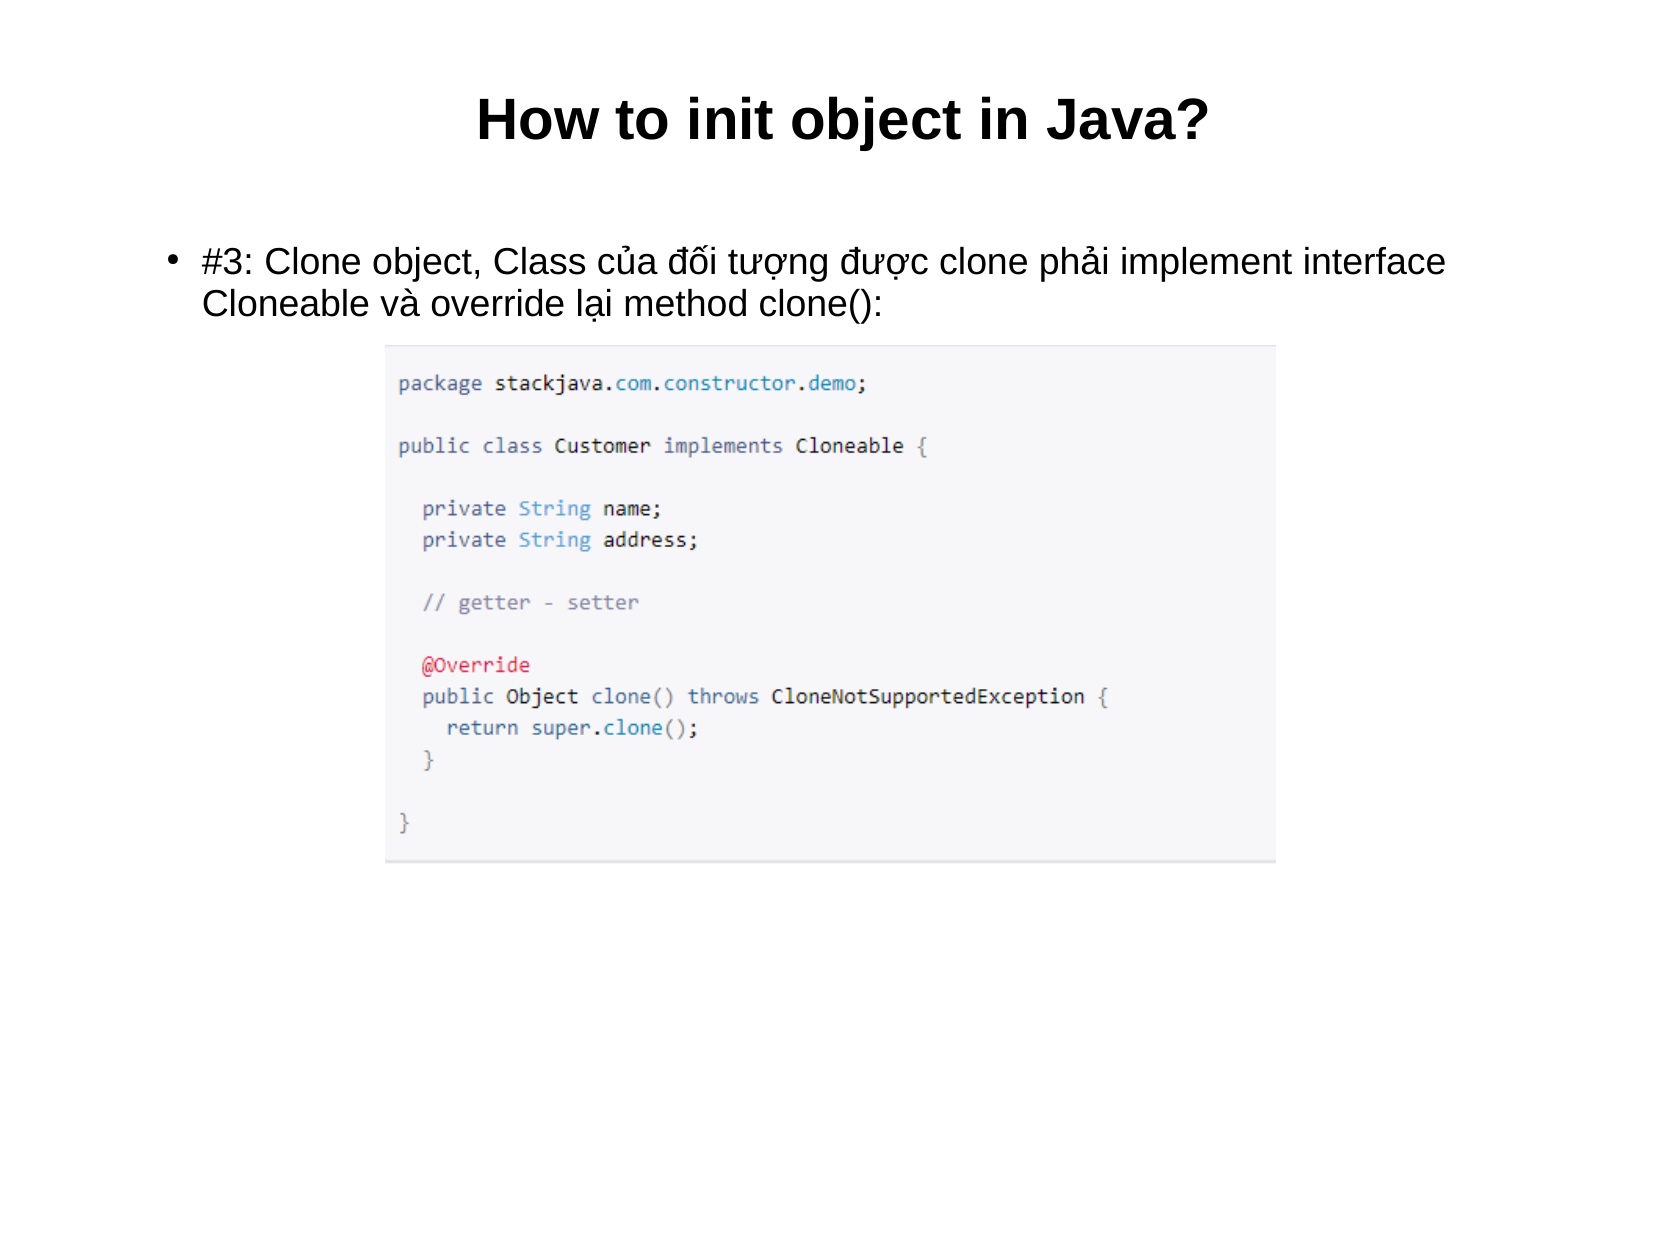

# How to init object in Java?
#3: Clone object, Class của đối tượng được clone phải implement interface Cloneable và override lại method clone():